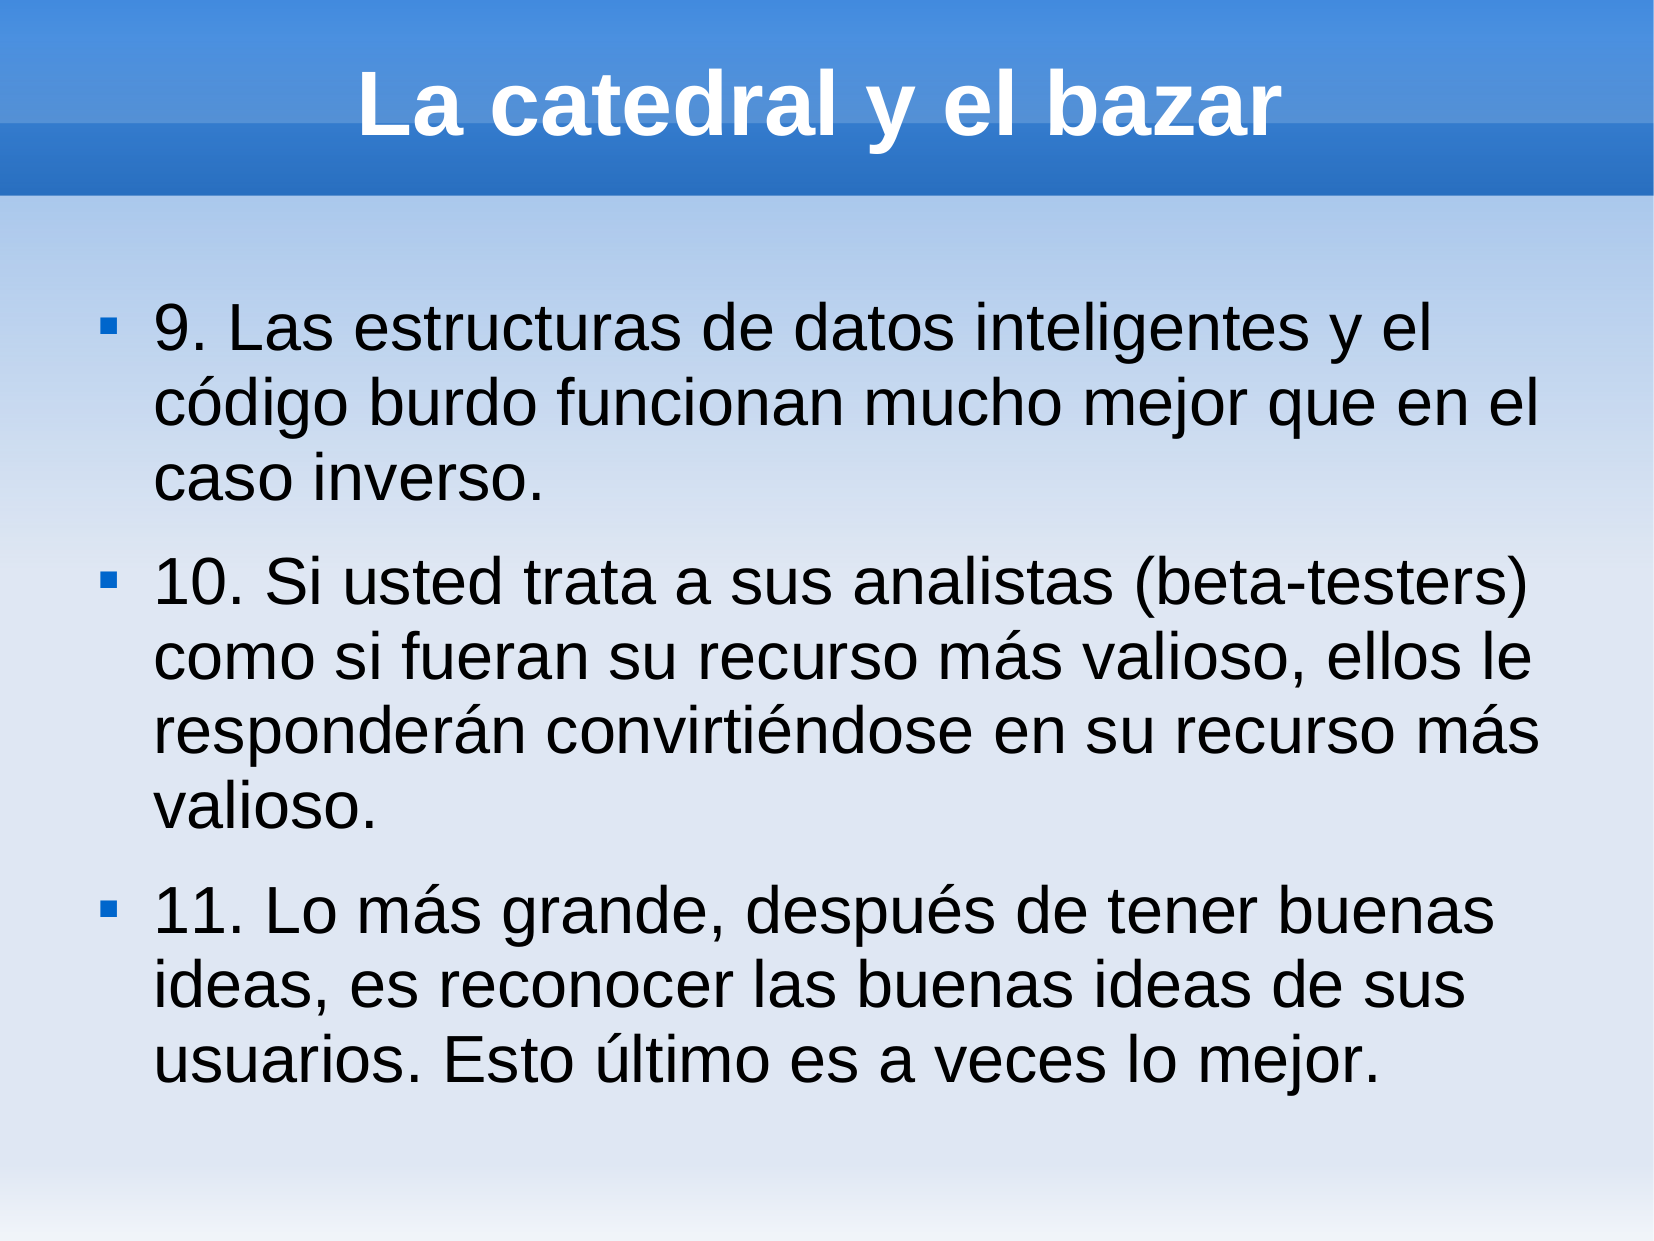

# La catedral y el bazar
9. Las estructuras de datos inteligentes y el código burdo funcionan mucho mejor que en el caso inverso.
10. Si usted trata a sus analistas (beta-testers) como si fueran su recurso más valioso, ellos le responderán convirtiéndose en su recurso más valioso.
11. Lo más grande, después de tener buenas ideas, es reconocer las buenas ideas de sus usuarios. Esto último es a veces lo mejor.